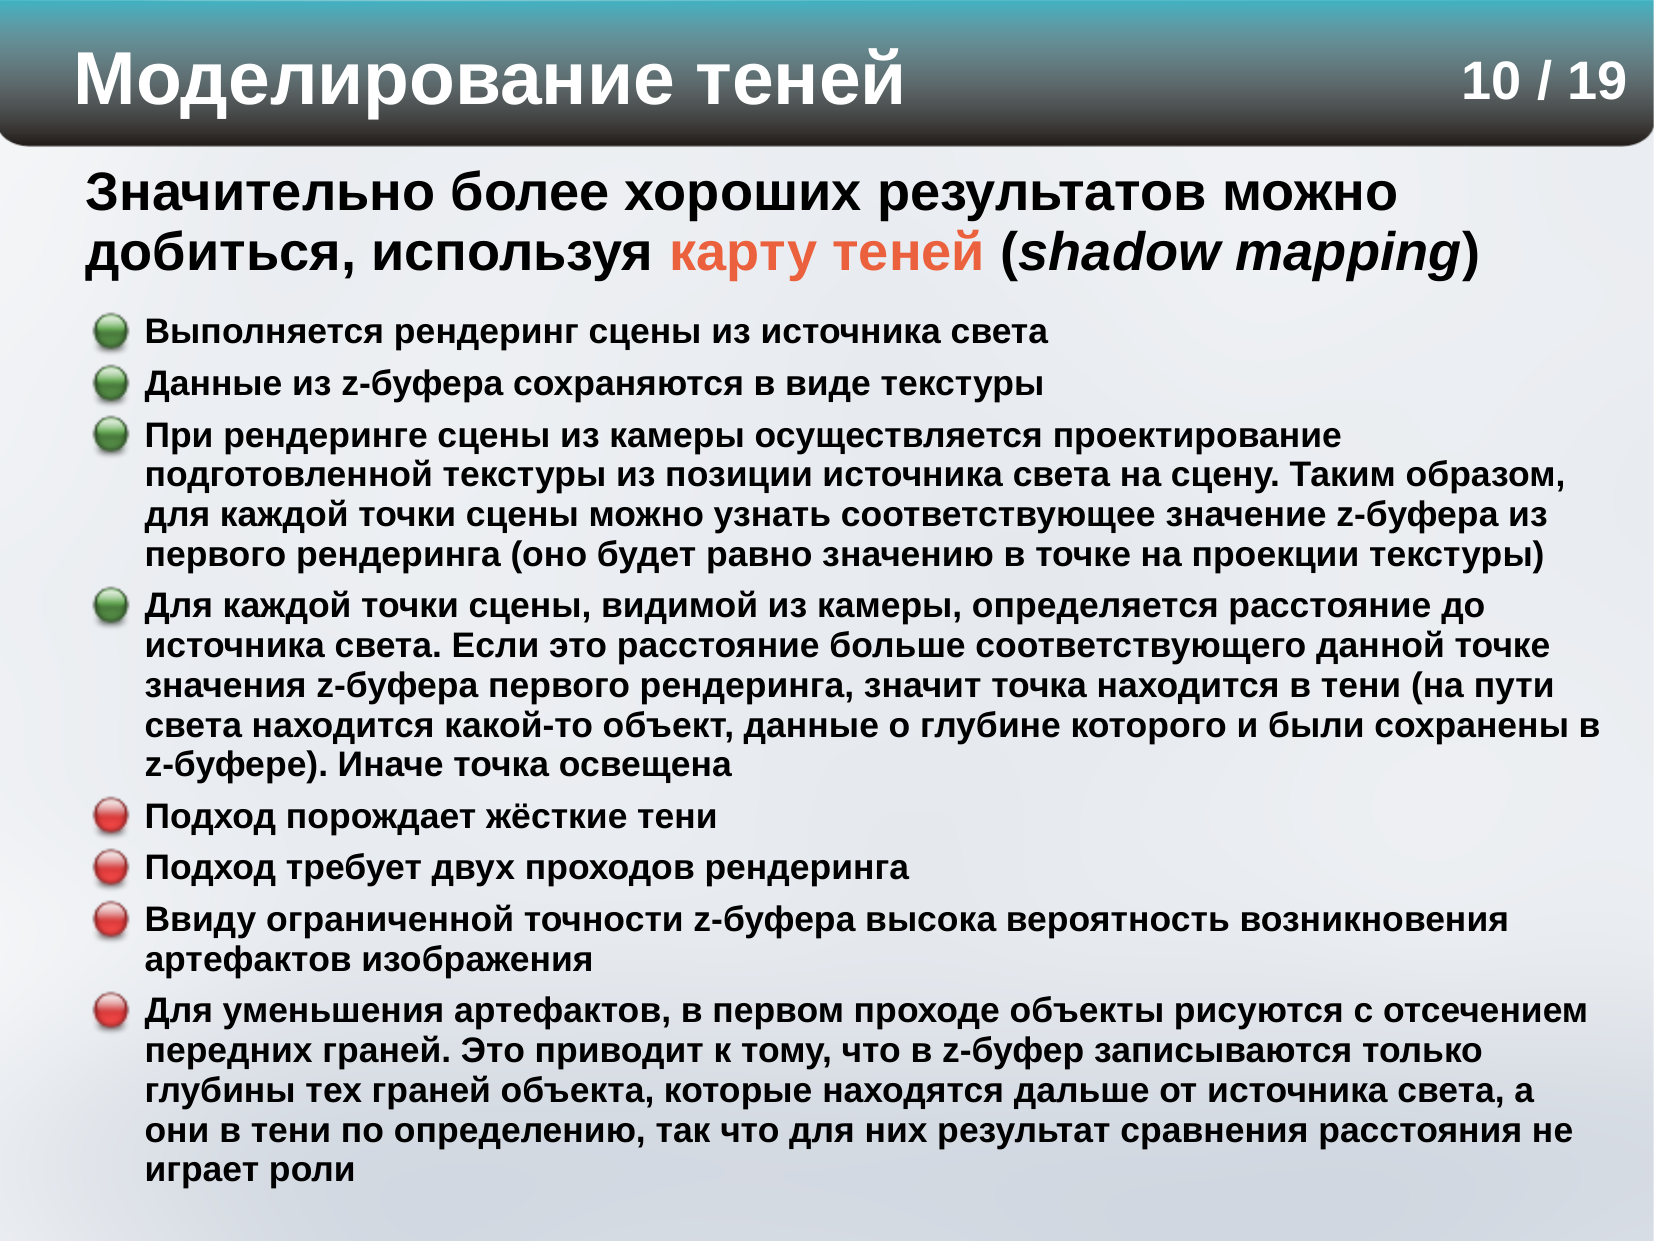

Моделирование теней
Значительно более хороших результатов можно добиться, используя карту теней (shadow mapping)
Выполняется рендеринг сцены из источника света
Данные из z-буфера сохраняются в виде текстуры
При рендеринге сцены из камеры осуществляется проектирование подготовленной текстуры из позиции источника света на сцену. Таким образом, для каждой точки сцены можно узнать соответствующее значение z-буфера из первого рендеринга (оно будет равно значению в точке на проекции текстуры)
Для каждой точки сцены, видимой из камеры, определяется расстояние до источника света. Если это расстояние больше соответствующего данной точке значения z-буфера первого рендеринга, значит точка находится в тени (на пути света находится какой-то объект, данные о глубине которого и были сохранены в z-буфере). Иначе точка освещена
Подход порождает жёсткие тени
Подход требует двух проходов рендеринга
Ввиду ограниченной точности z-буфера высока вероятность возникновения артефактов изображения
Для уменьшения артефактов, в первом проходе объекты рисуются с отсечением передних граней. Это приводит к тому, что в z-буфер записываются только глубины тех граней объекта, которые находятся дальше от источника света, а они в тени по определению, так что для них результат сравнения расстояния не играет роли